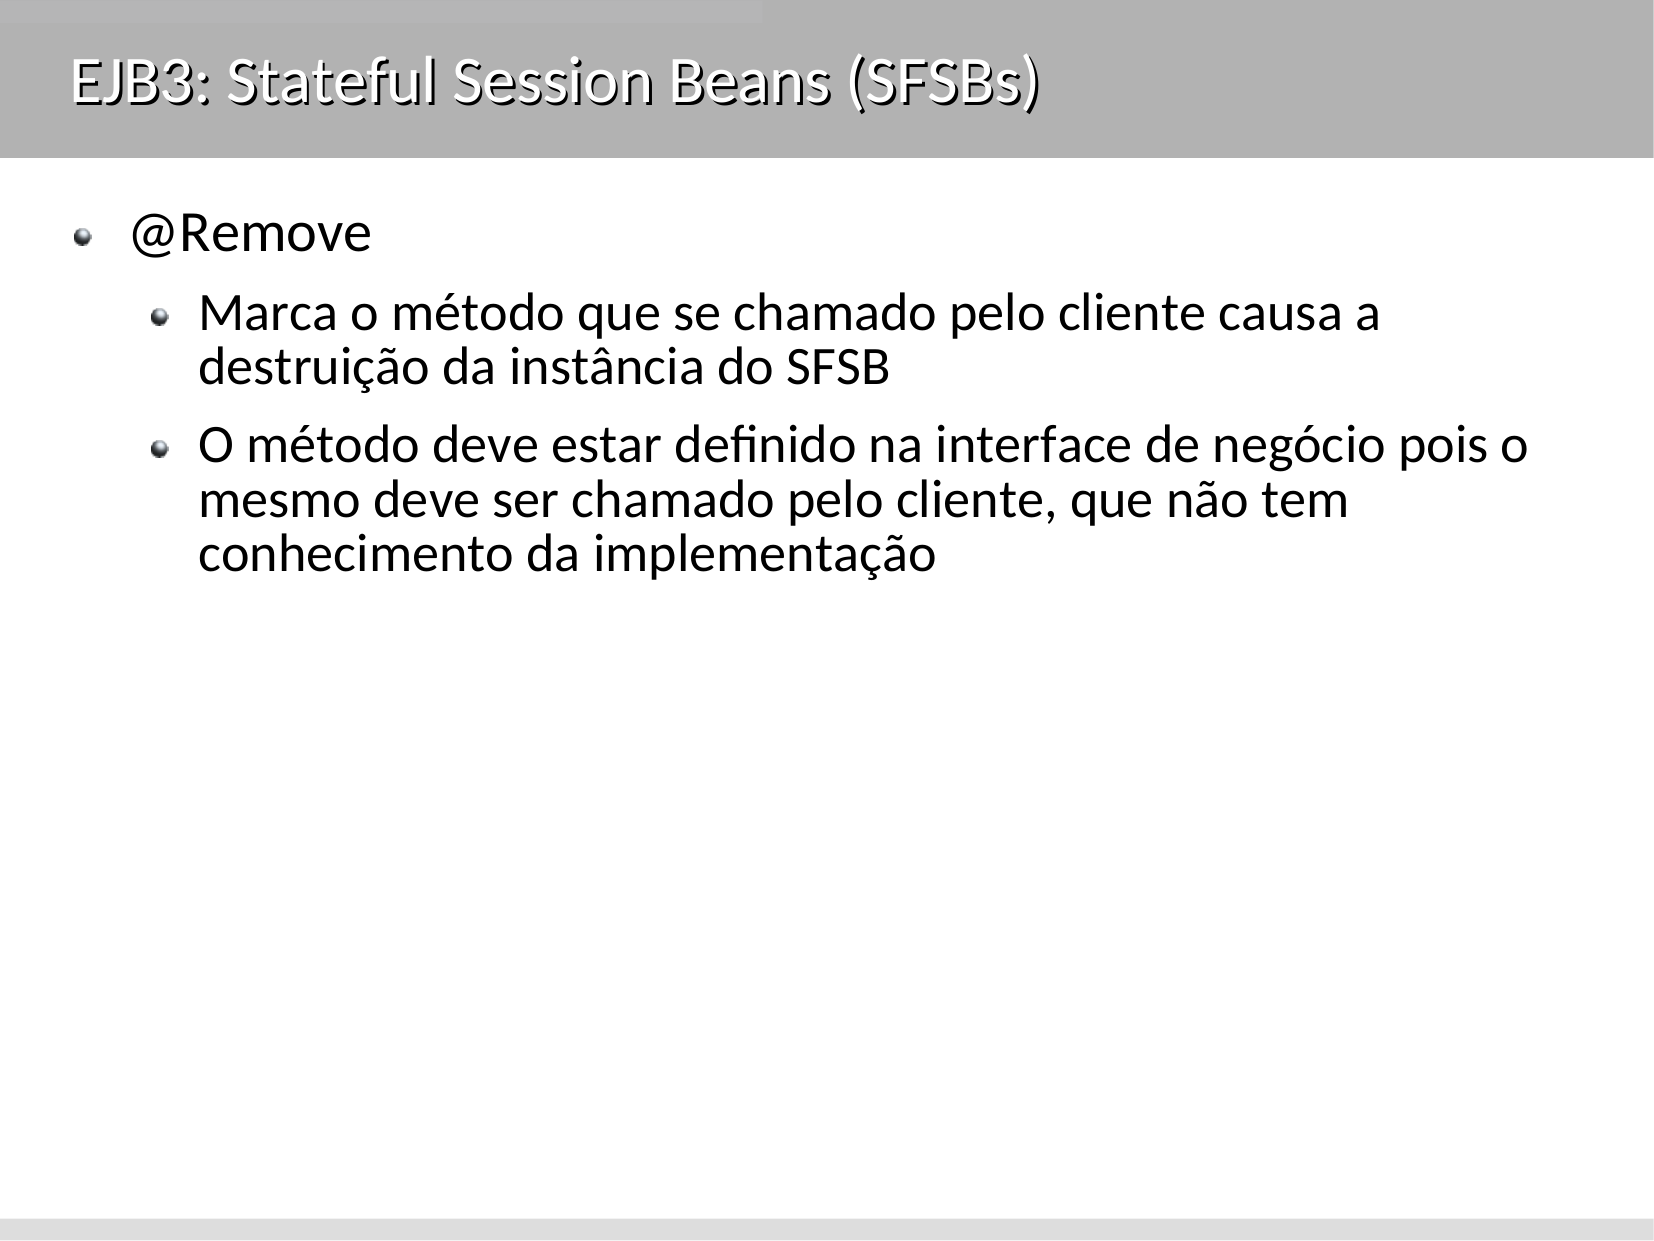

# EJB3: Stateful Session Beans (SFSBs)
@Remove
Marca o método que se chamado pelo cliente causa a destruição da instância do SFSB
O método deve estar definido na interface de negócio pois o mesmo deve ser chamado pelo cliente, que não tem conhecimento da implementação